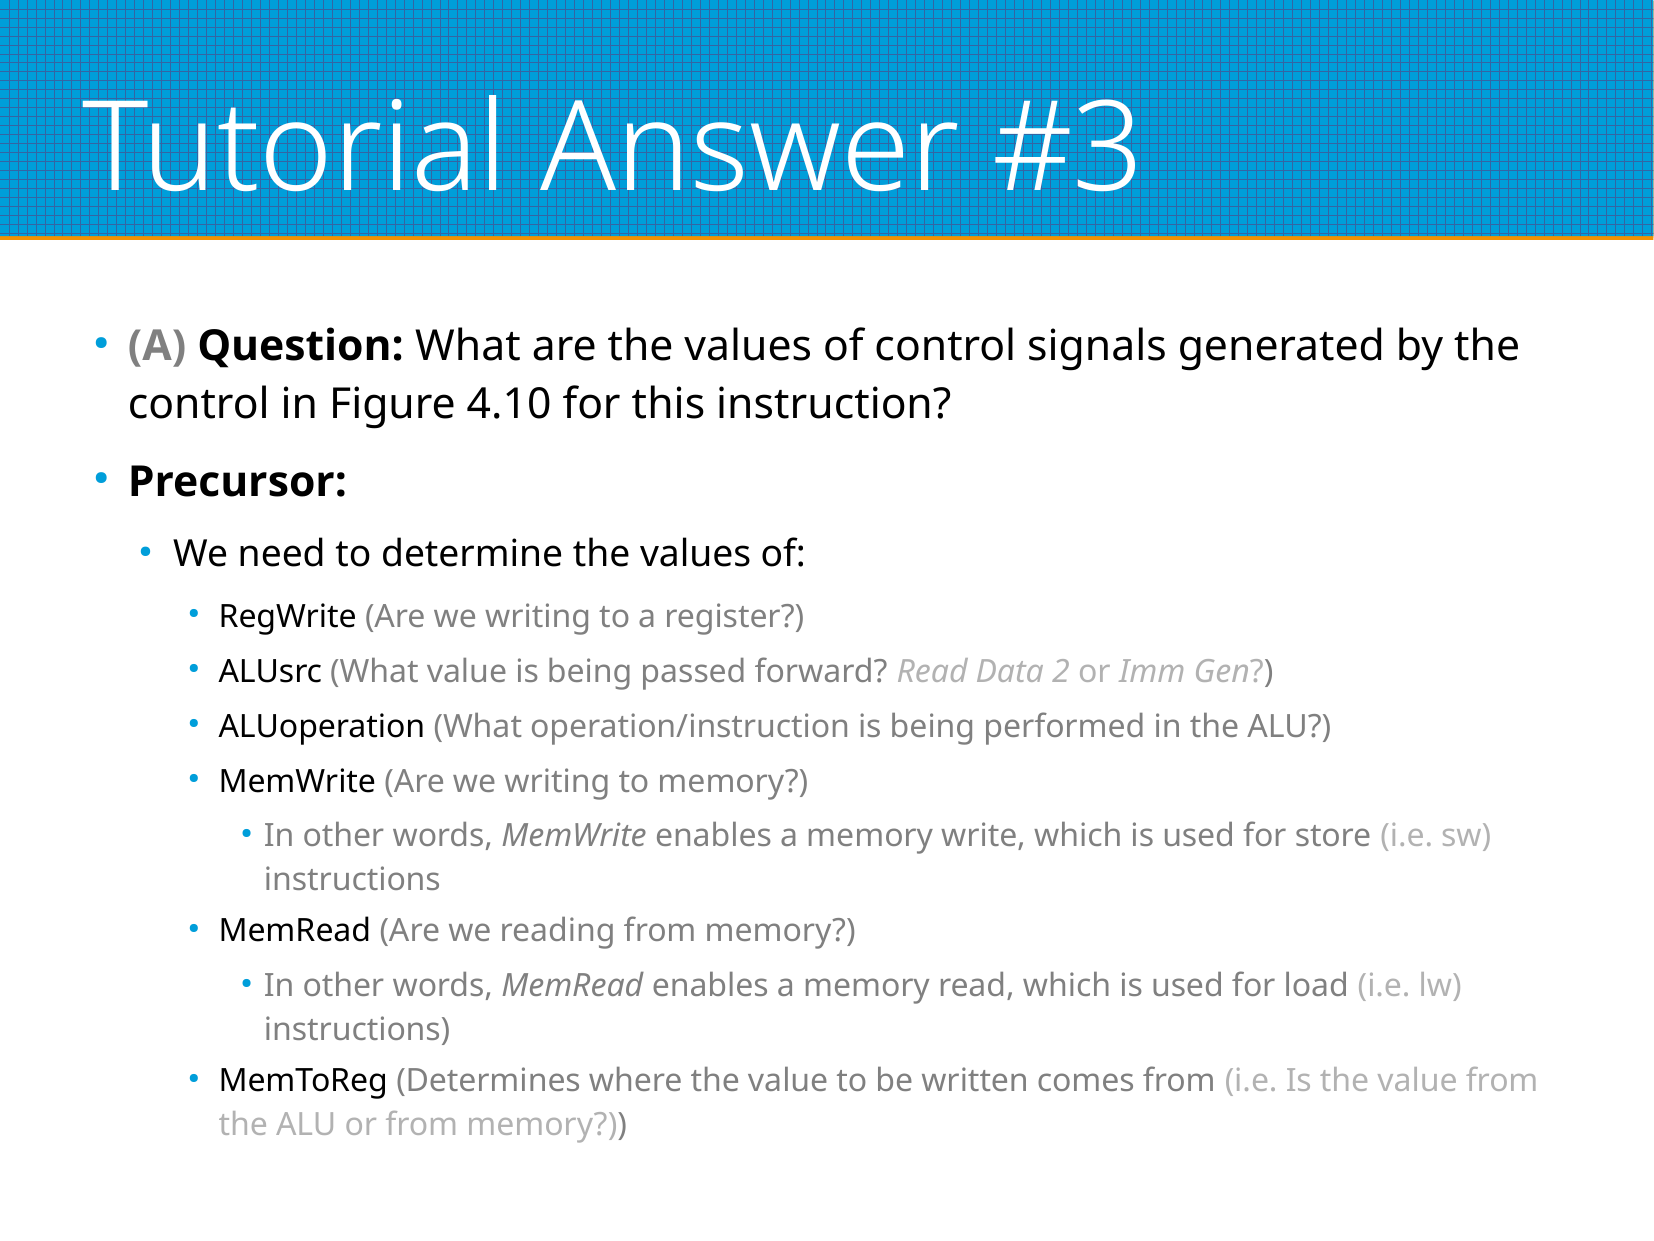

# Tutorial Answer #3
(A) Question: What are the values of control signals generated by the control in Figure 4.10 for this instruction?
Precursor:
We need to determine the values of:
RegWrite (Are we writing to a register?)
ALUsrc (What value is being passed forward? Read Data 2 or Imm Gen?)
ALUoperation (What operation/instruction is being performed in the ALU?)
MemWrite (Are we writing to memory?)
In other words, MemWrite enables a memory write, which is used for store (i.e. sw) instructions
MemRead (Are we reading from memory?)
In other words, MemRead enables a memory read, which is used for load (i.e. lw) instructions)
MemToReg (Determines where the value to be written comes from (i.e. Is the value from the ALU or from memory?))